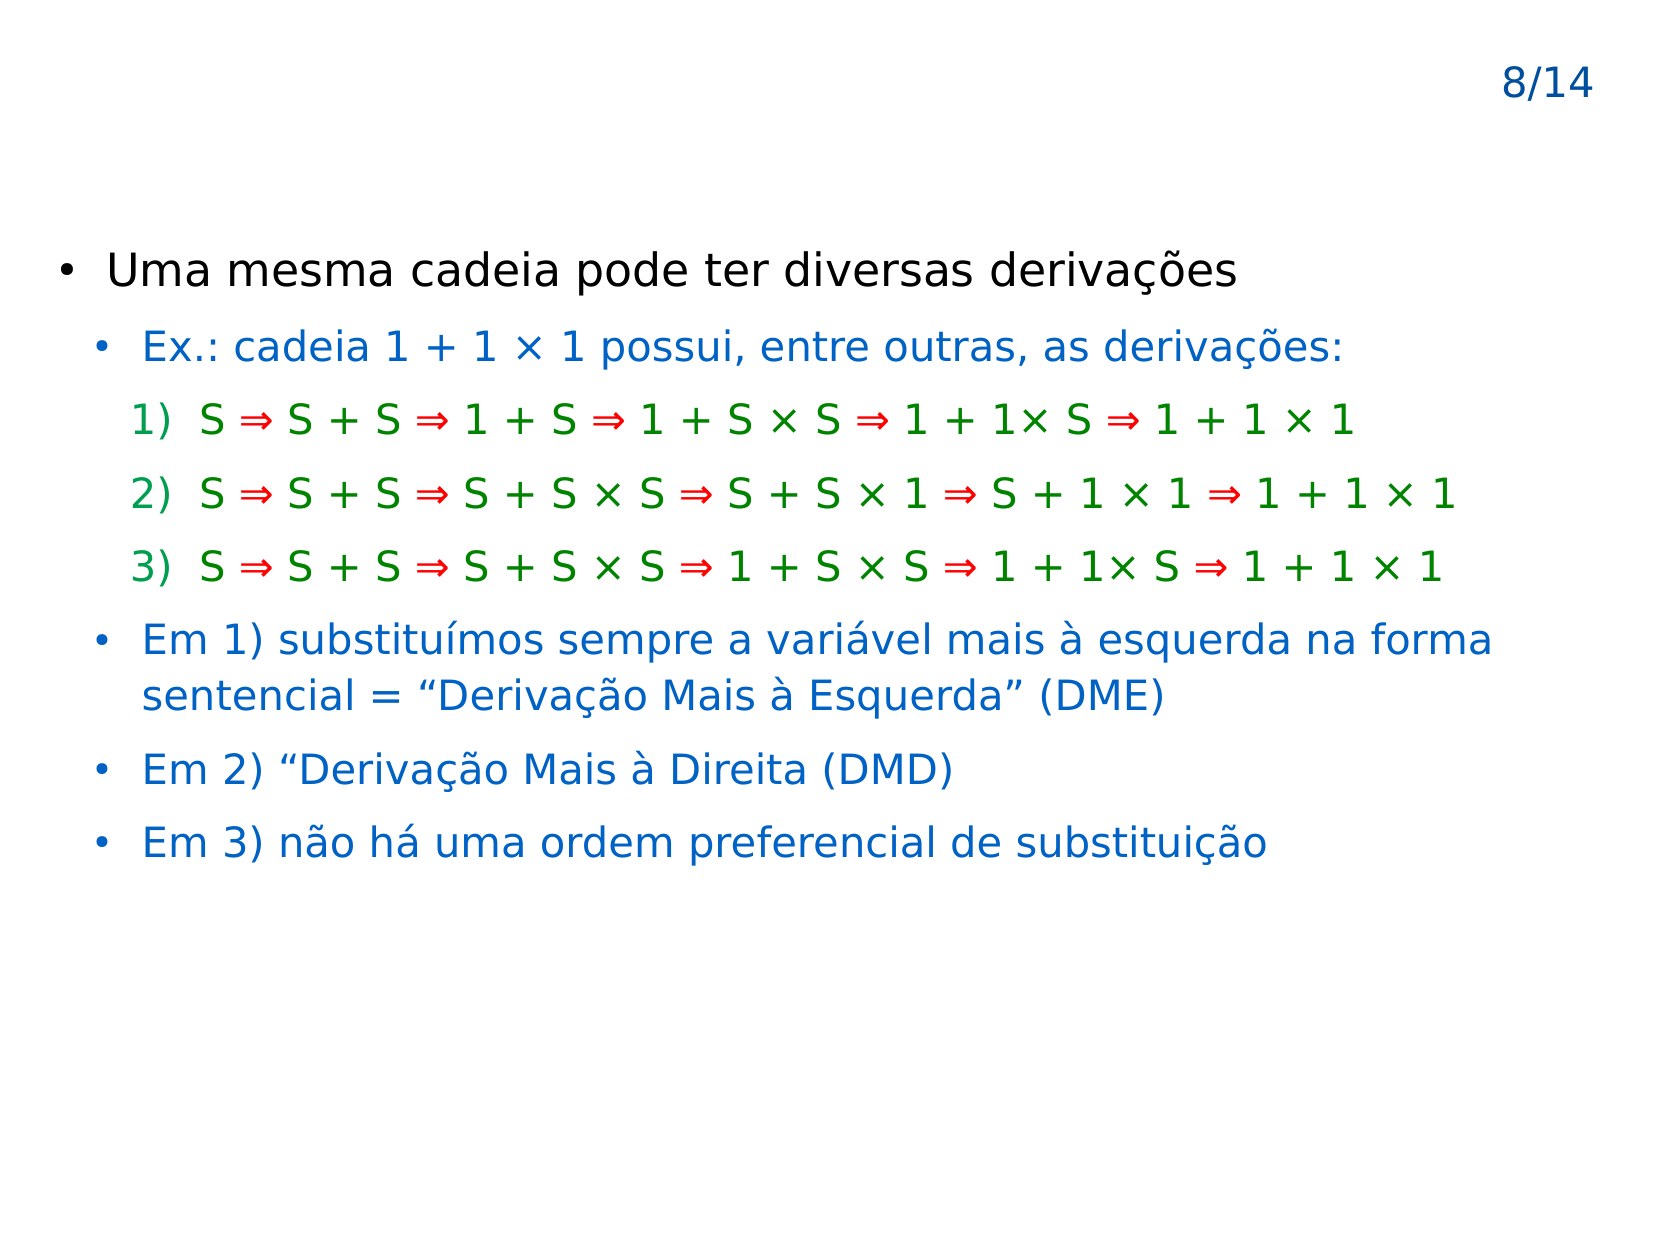

#
8
Uma mesma cadeia pode ter diversas derivações
Ex.: cadeia 1 + 1 × 1 possui, entre outras, as derivações:
S ⇒ S + S ⇒ 1 + S ⇒ 1 + S × S ⇒ 1 + 1× S ⇒ 1 + 1 × 1
S ⇒ S + S ⇒ S + S × S ⇒ S + S × 1 ⇒ S + 1 × 1 ⇒ 1 + 1 × 1
S ⇒ S + S ⇒ S + S × S ⇒ 1 + S × S ⇒ 1 + 1× S ⇒ 1 + 1 × 1
Em 1) substituímos sempre a variável mais à esquerda na forma sentencial = “Derivação Mais à Esquerda” (DME)
Em 2) “Derivação Mais à Direita (DMD)
Em 3) não há uma ordem preferencial de substituição